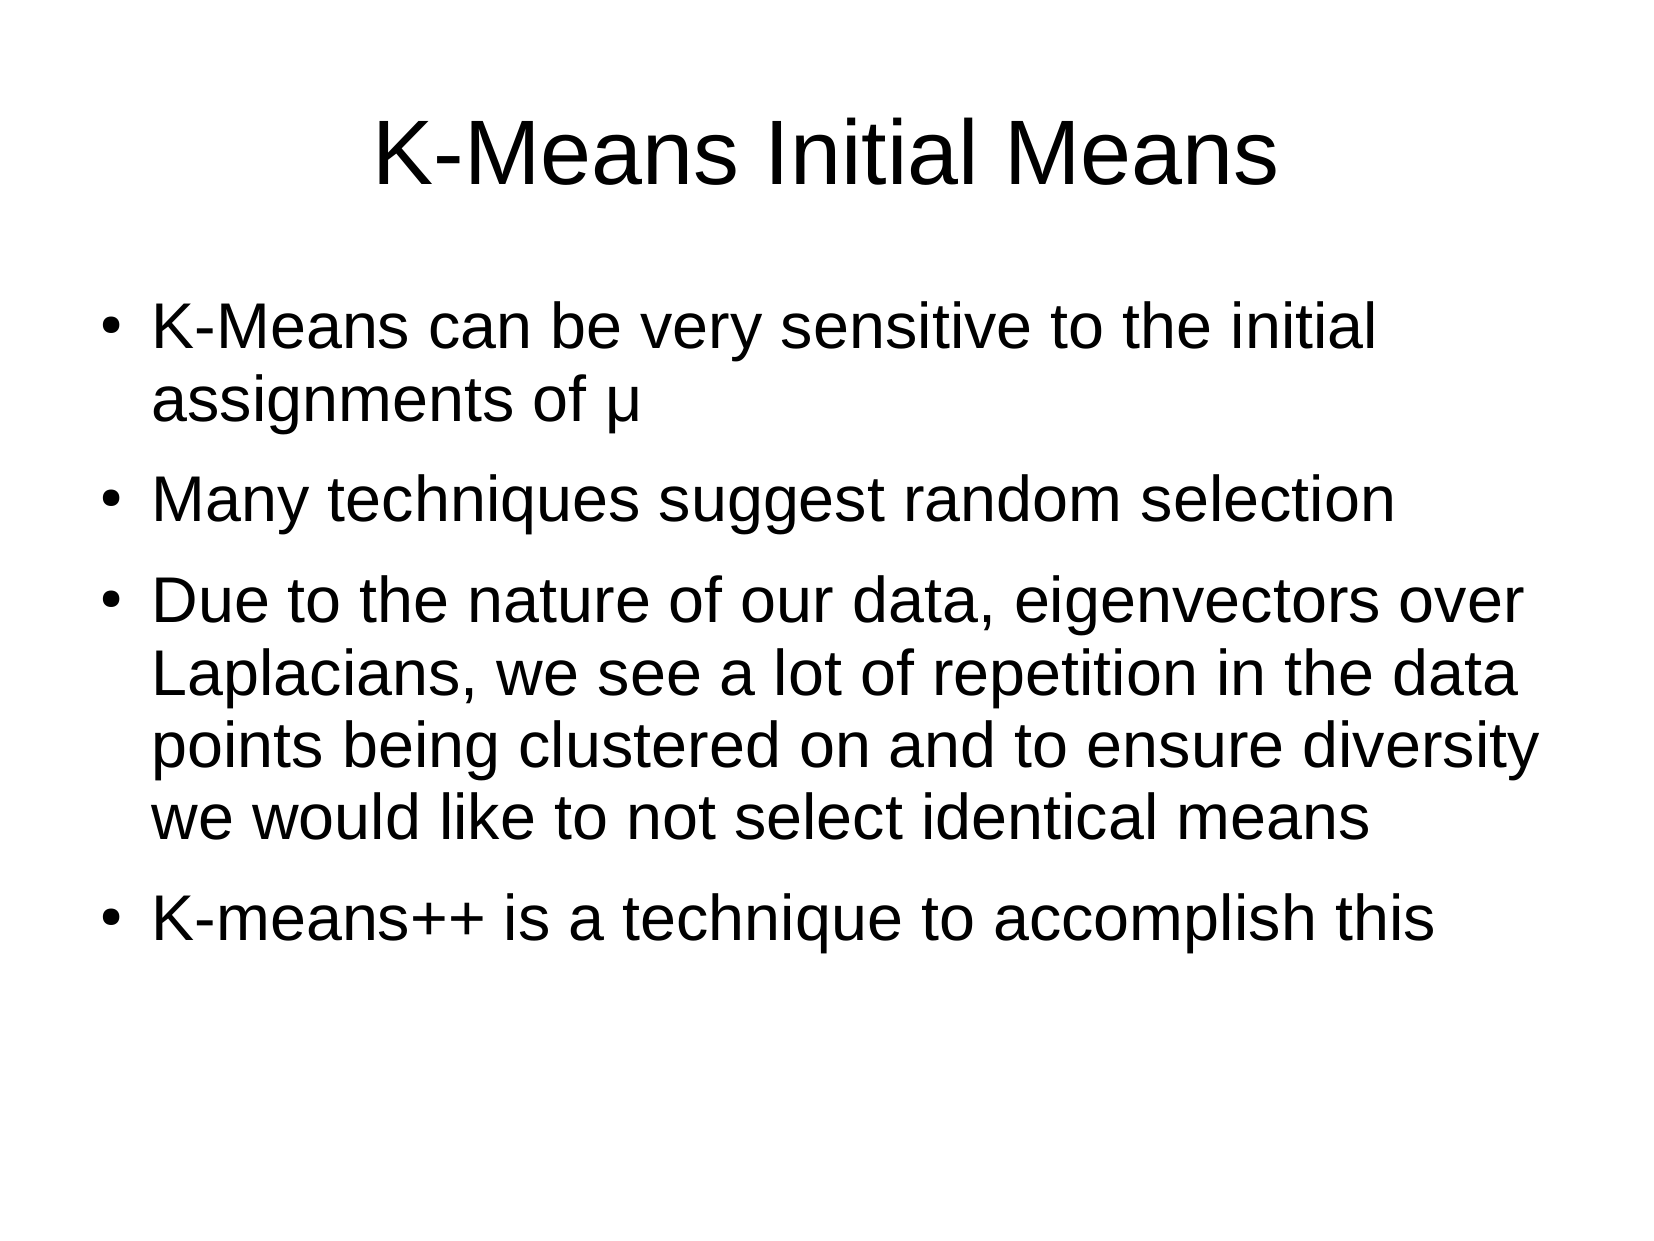

# K-Means Initial Means
K-Means can be very sensitive to the initial assignments of μ
Many techniques suggest random selection
Due to the nature of our data, eigenvectors over Laplacians, we see a lot of repetition in the data points being clustered on and to ensure diversity we would like to not select identical means
K-means++ is a technique to accomplish this